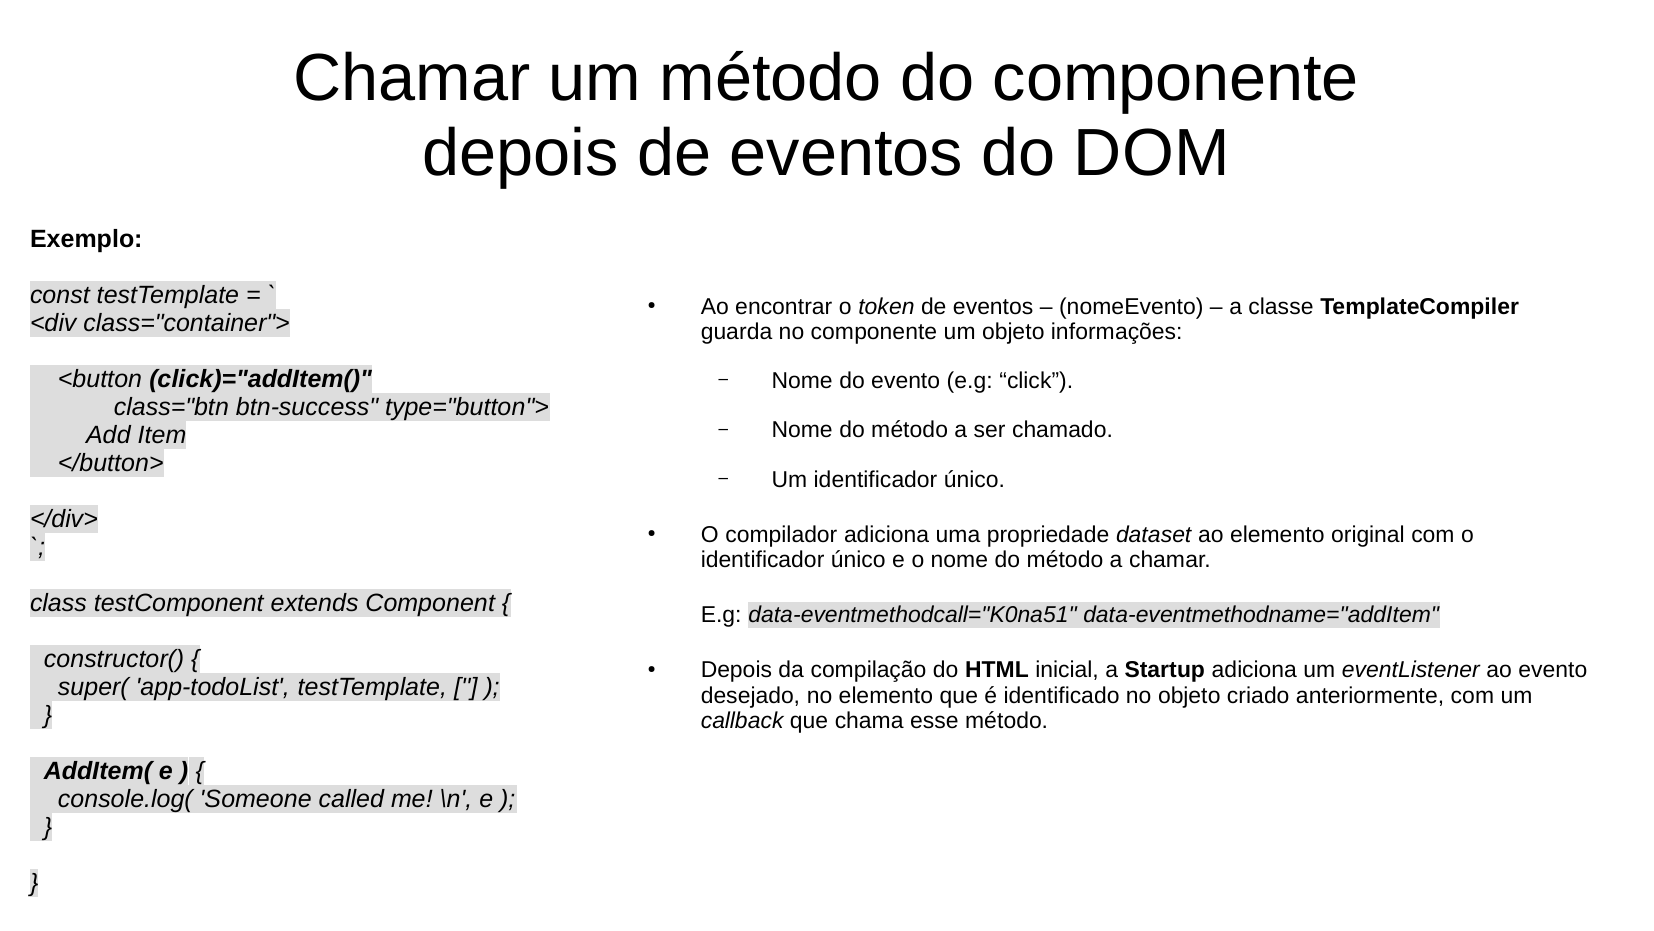

# Chamar um método do componente depois de eventos do DOM
Exemplo:
const testTemplate = `
<div class="container">
 <button (click)="addItem()"
 class="btn btn-success" type="button">
 Add Item
 </button>
</div>
`;
class testComponent extends Component {
 constructor() {
 super( 'app-todoList', testTemplate, [''] );
 }
 AddItem( e ) {
 console.log( 'Someone called me! \n', e );
 }
}
Ao encontrar o token de eventos – (nomeEvento) – a classe TemplateCompiler guarda no componente um objeto informações:
Nome do evento (e.g: “click”).
Nome do método a ser chamado.
Um identificador único.
O compilador adiciona uma propriedade dataset ao elemento original com o identificador único e o nome do método a chamar.
E.g: data-eventmethodcall="K0na51" data-eventmethodname="addItem"
Depois da compilação do HTML inicial, a Startup adiciona um eventListener ao evento desejado, no elemento que é identificado no objeto criado anteriormente, com um callback que chama esse método.